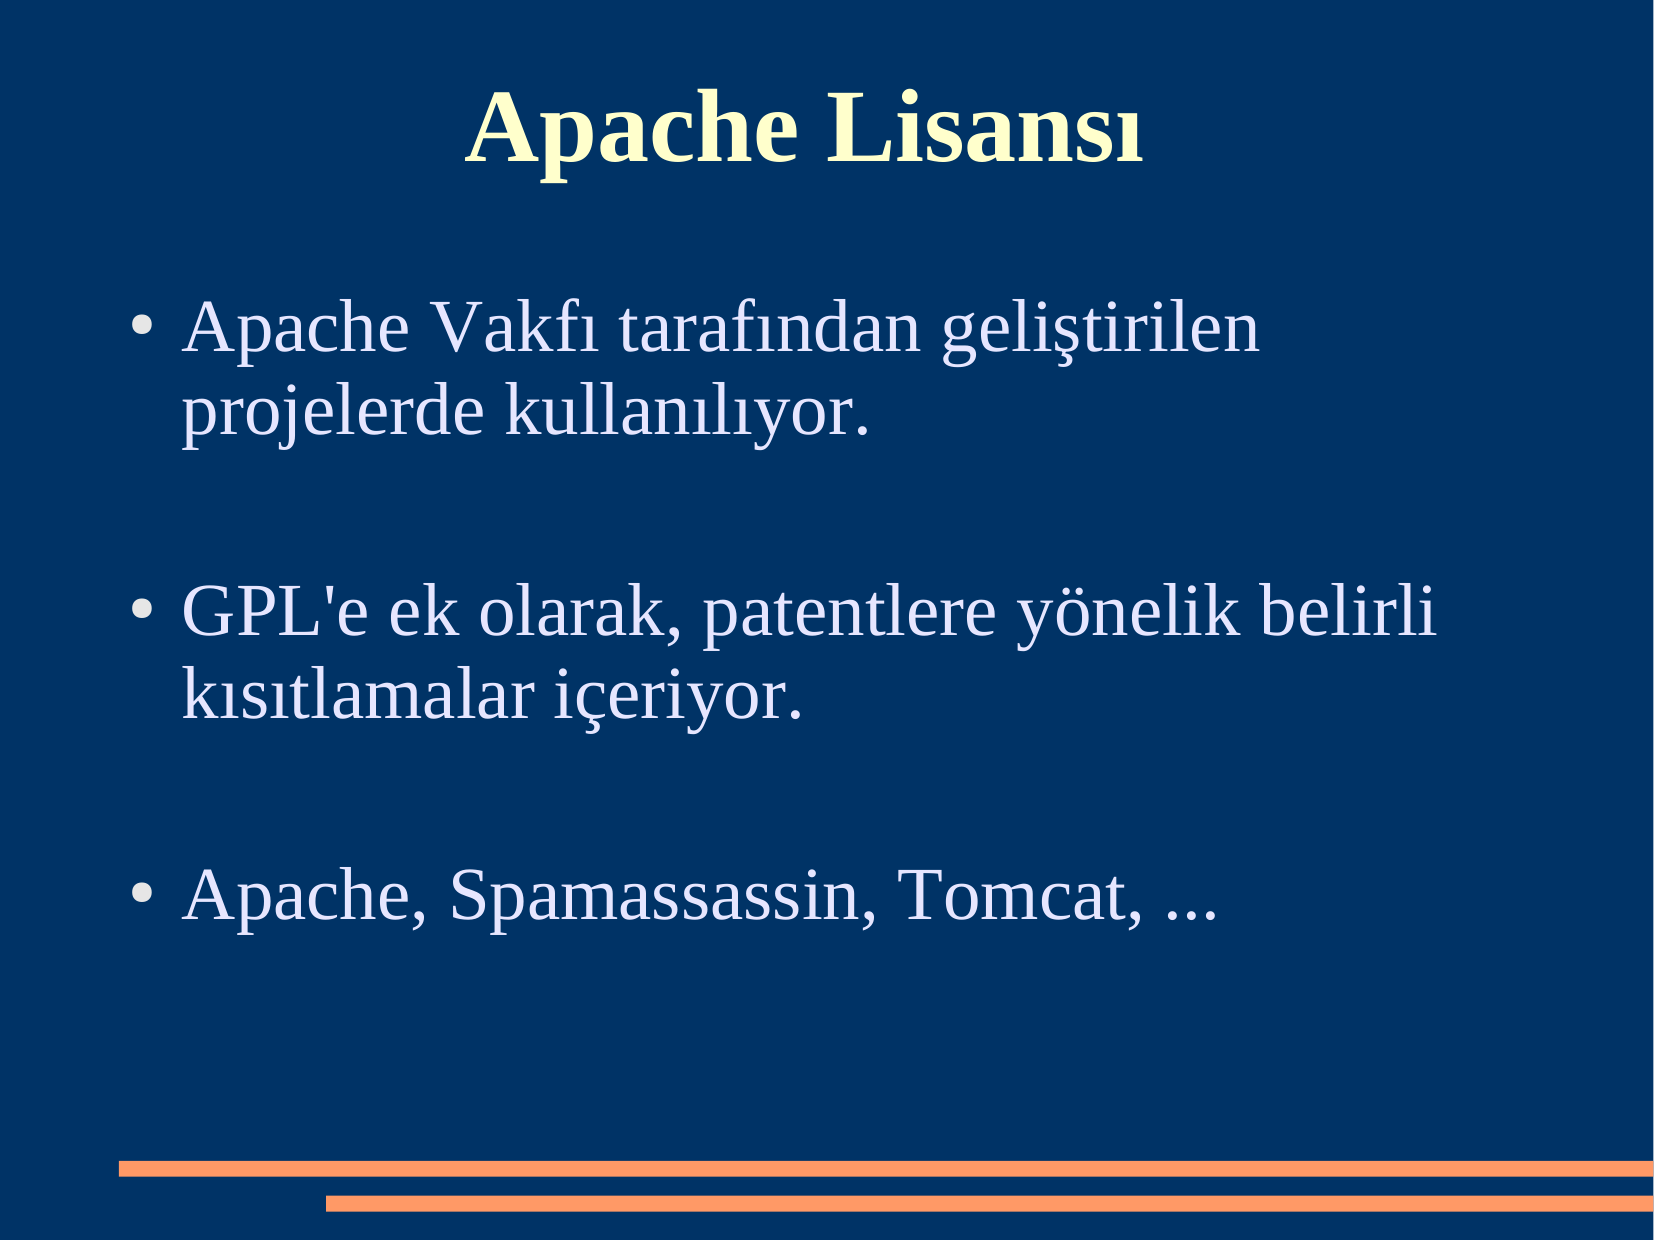

# Apache Lisansı
Apache Vakfı tarafından geliştirilen projelerde kullanılıyor.
GPL'e ek olarak, patentlere yönelik belirli kısıtlamalar içeriyor.
Apache, Spamassassin, Tomcat, ...